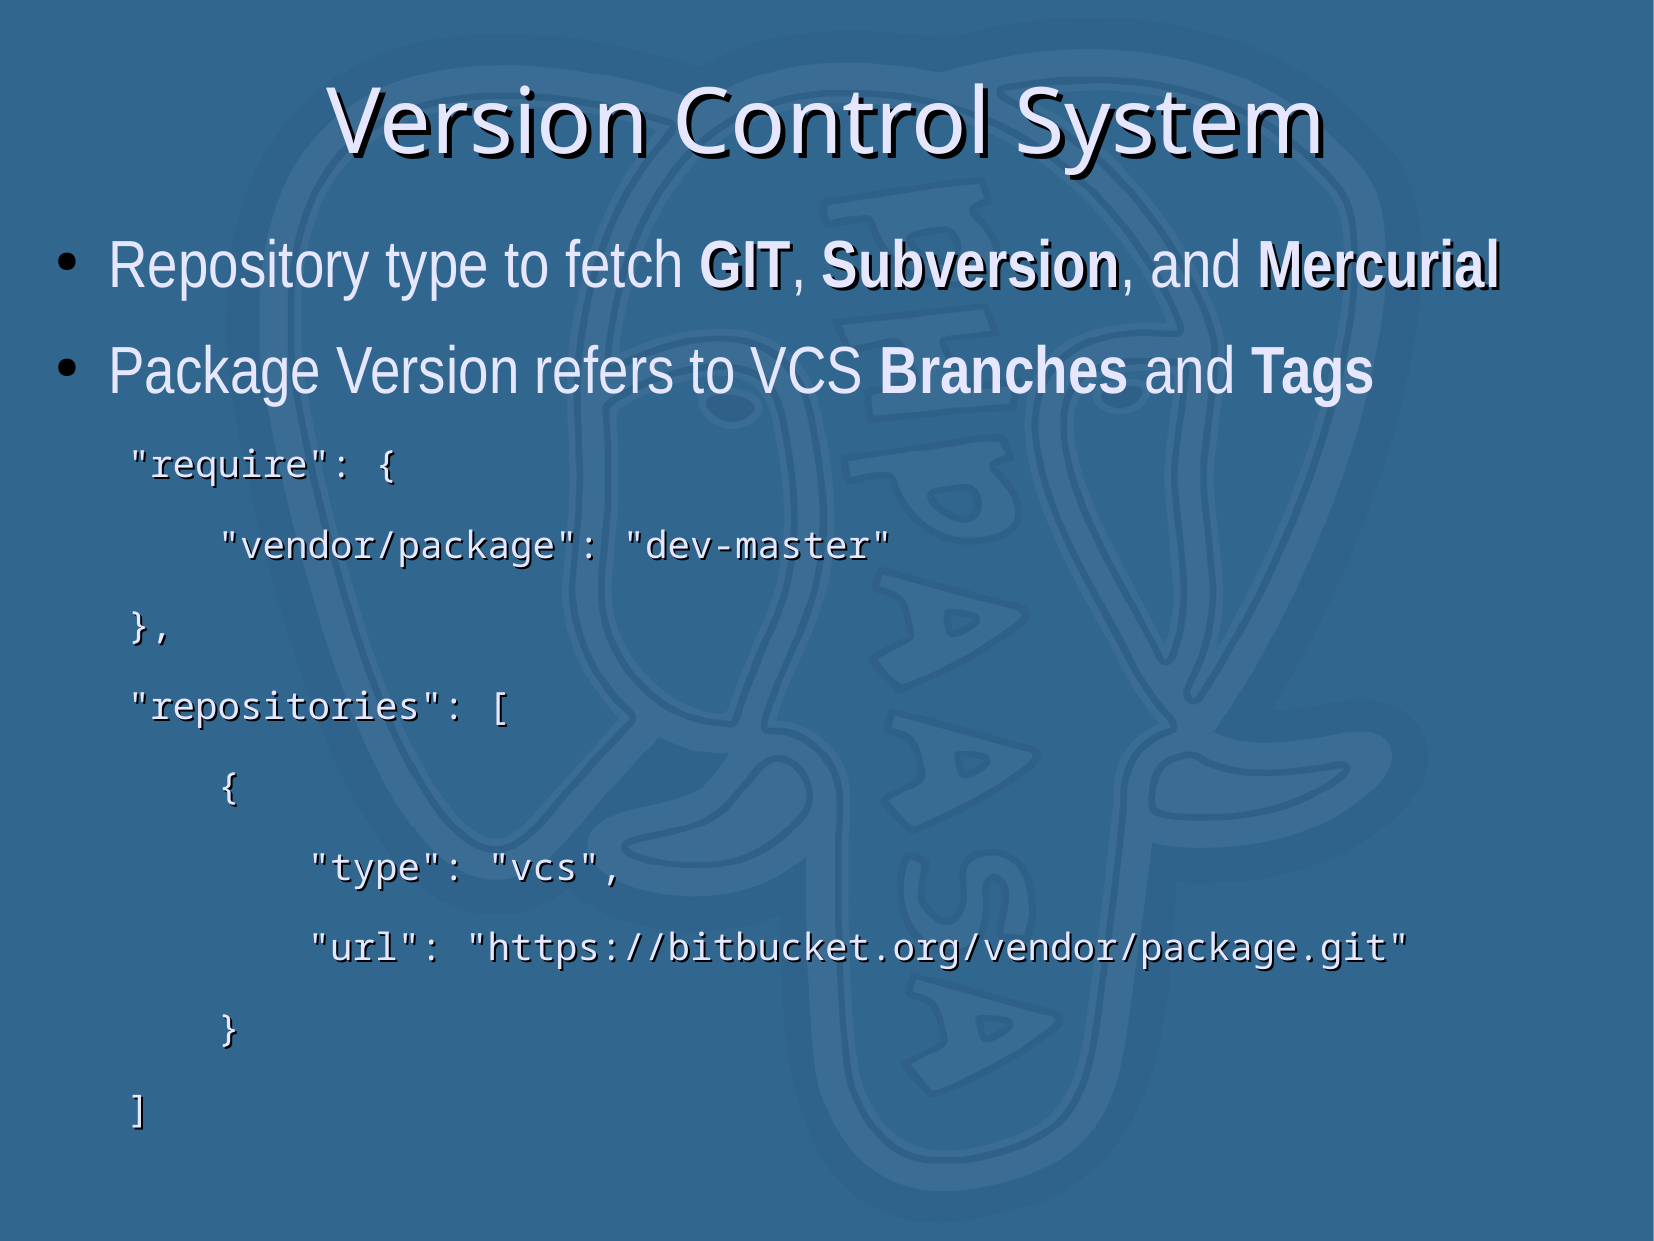

# Version Control System
Repository type to fetch GIT, Subversion, and Mercurial
Package Version refers to VCS Branches and Tags
 "require": {
 "vendor/package": "dev-master"
 },
 "repositories": [
 {
 "type": "vcs",
 "url": "https://bitbucket.org/vendor/package.git"
 }
 ]